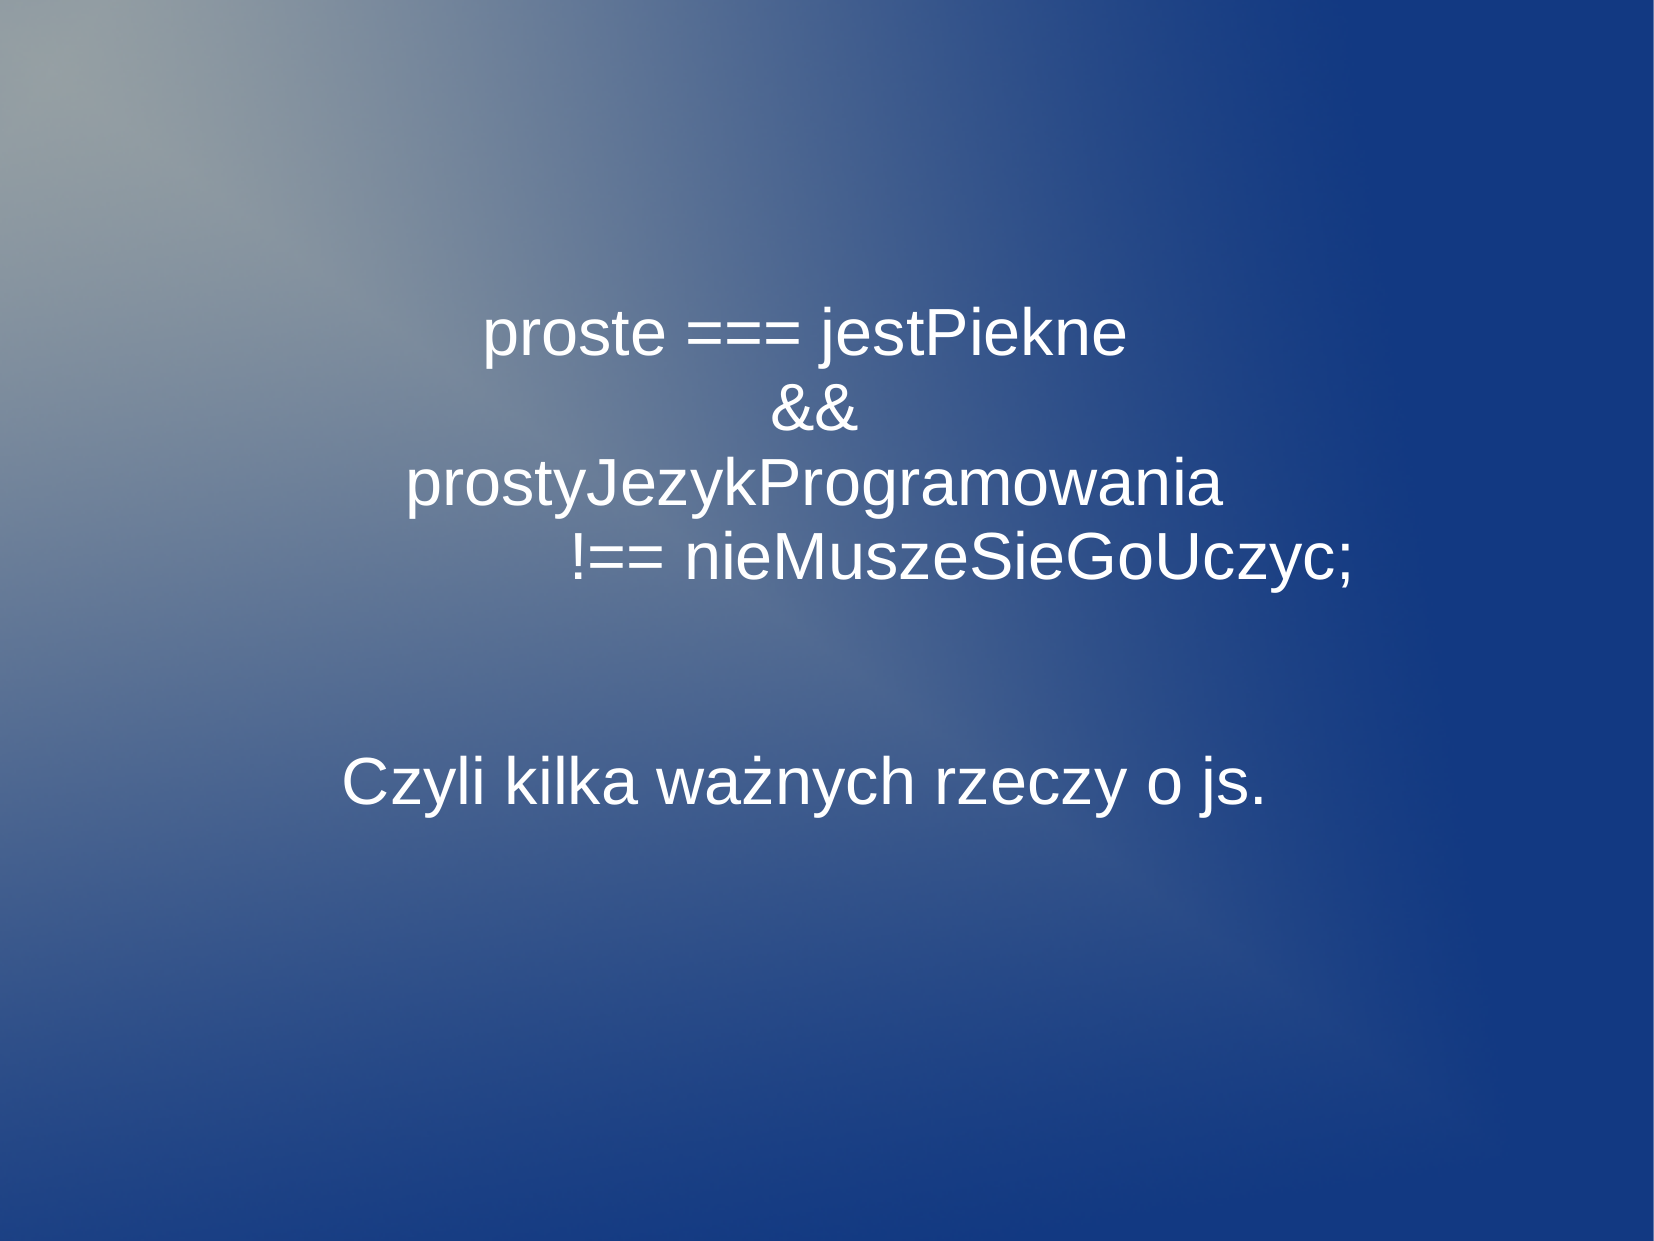

# proste === jestPiekne
&&
prostyJezykProgramowania
				!== nieMuszeSieGoUczyc;
Czyli kilka ważnych rzeczy o js.